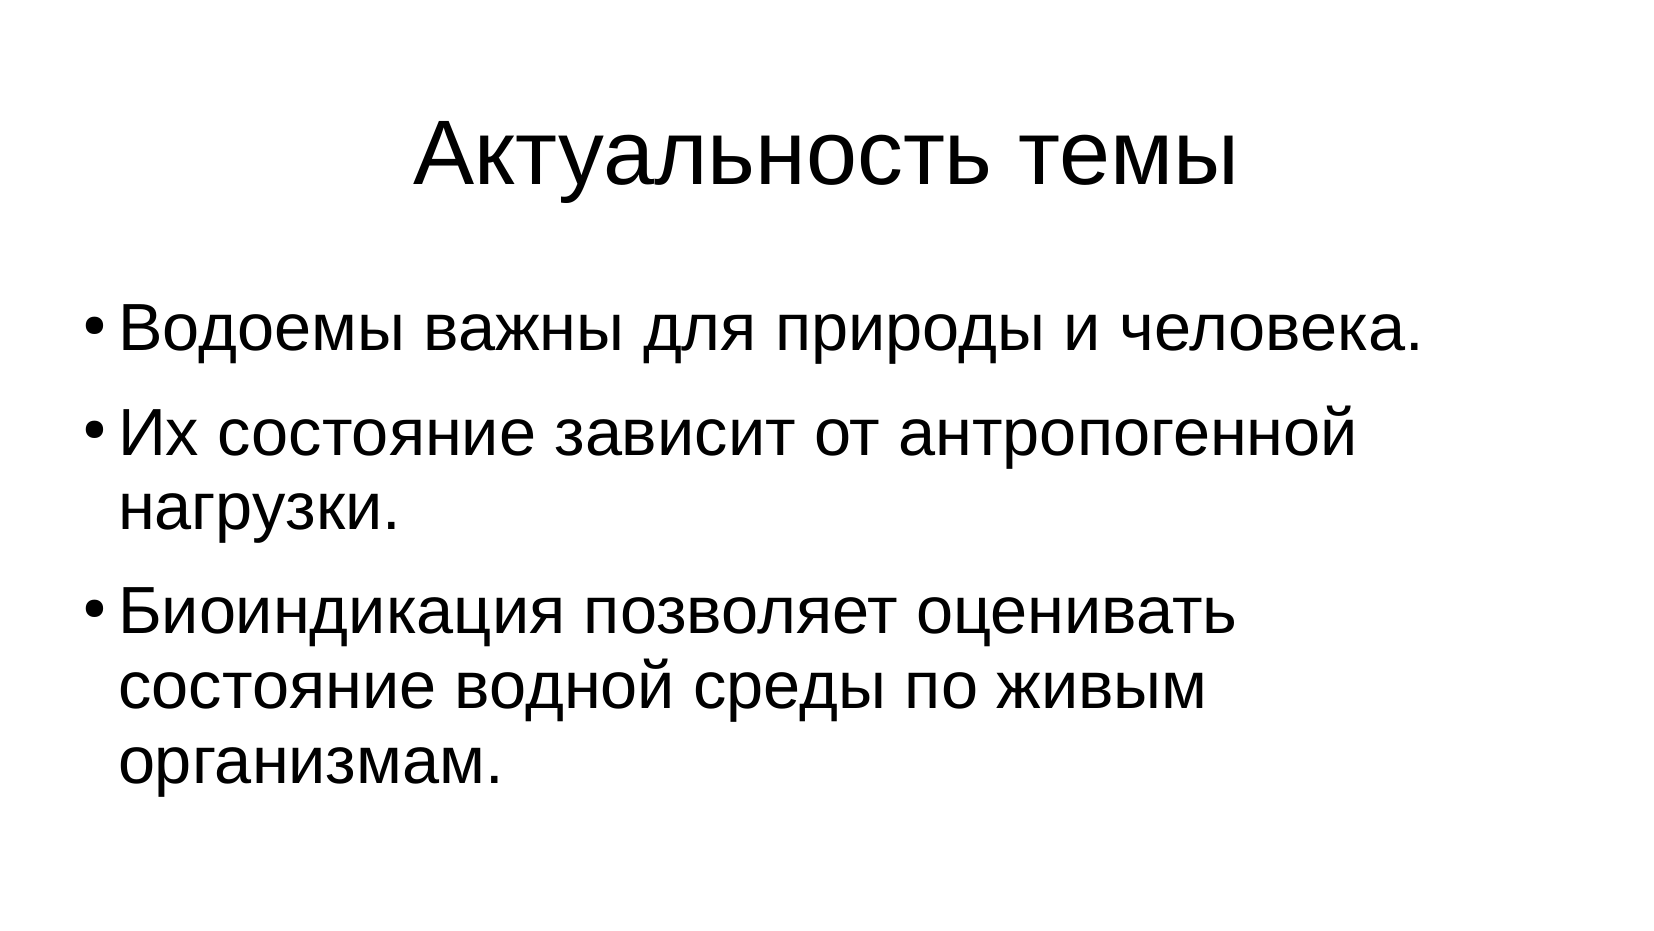

# Актуальность темы
Водоемы важны для природы и человека.
Их состояние зависит от антропогенной нагрузки.
Биоиндикация позволяет оценивать состояние водной среды по живым организмам.